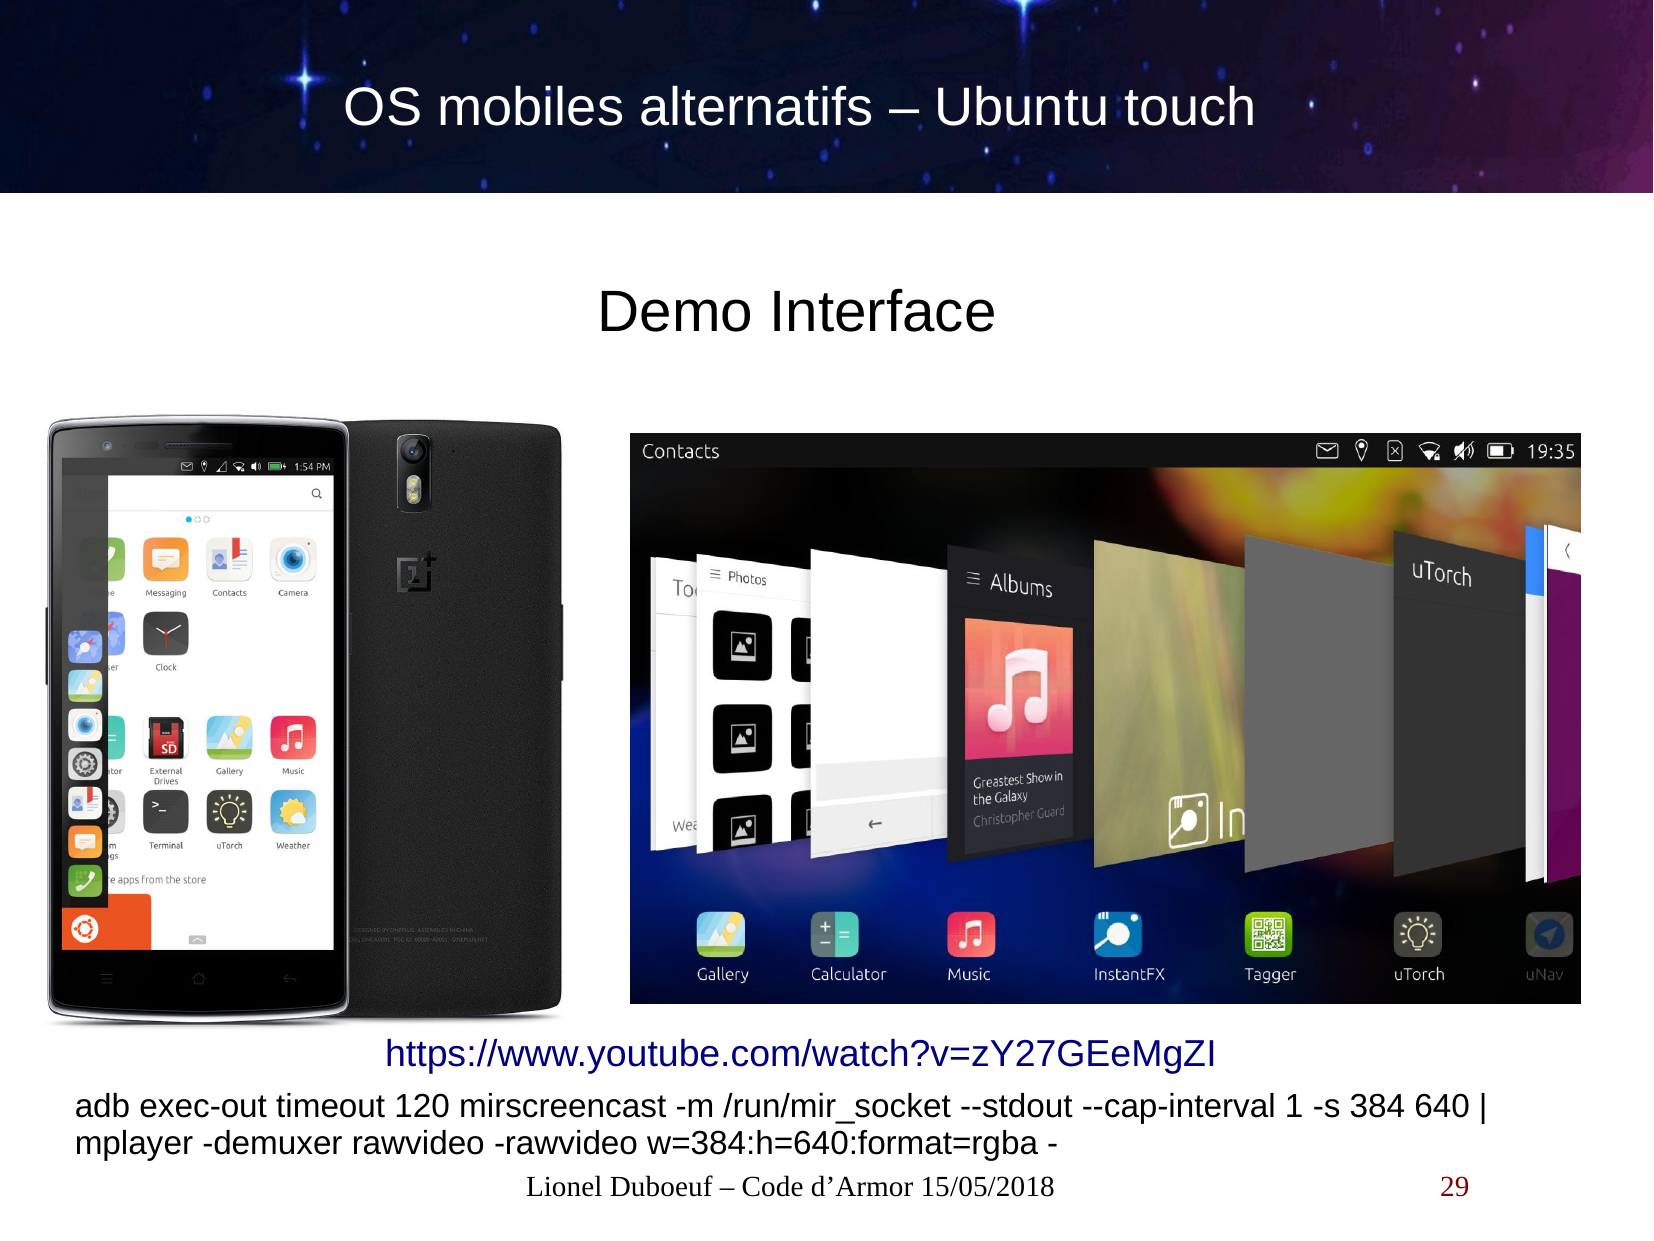

# OS mobiles alternatifs – Ubuntu touch
Demo Interface
https://www.youtube.com/watch?v=zY27GEeMgZI
adb exec-out timeout 120 mirscreencast -m /run/mir_socket --stdout --cap-interval 1 -s 384 640 | mplayer -demuxer rawvideo -rawvideo w=384:h=640:format=rgba -
29